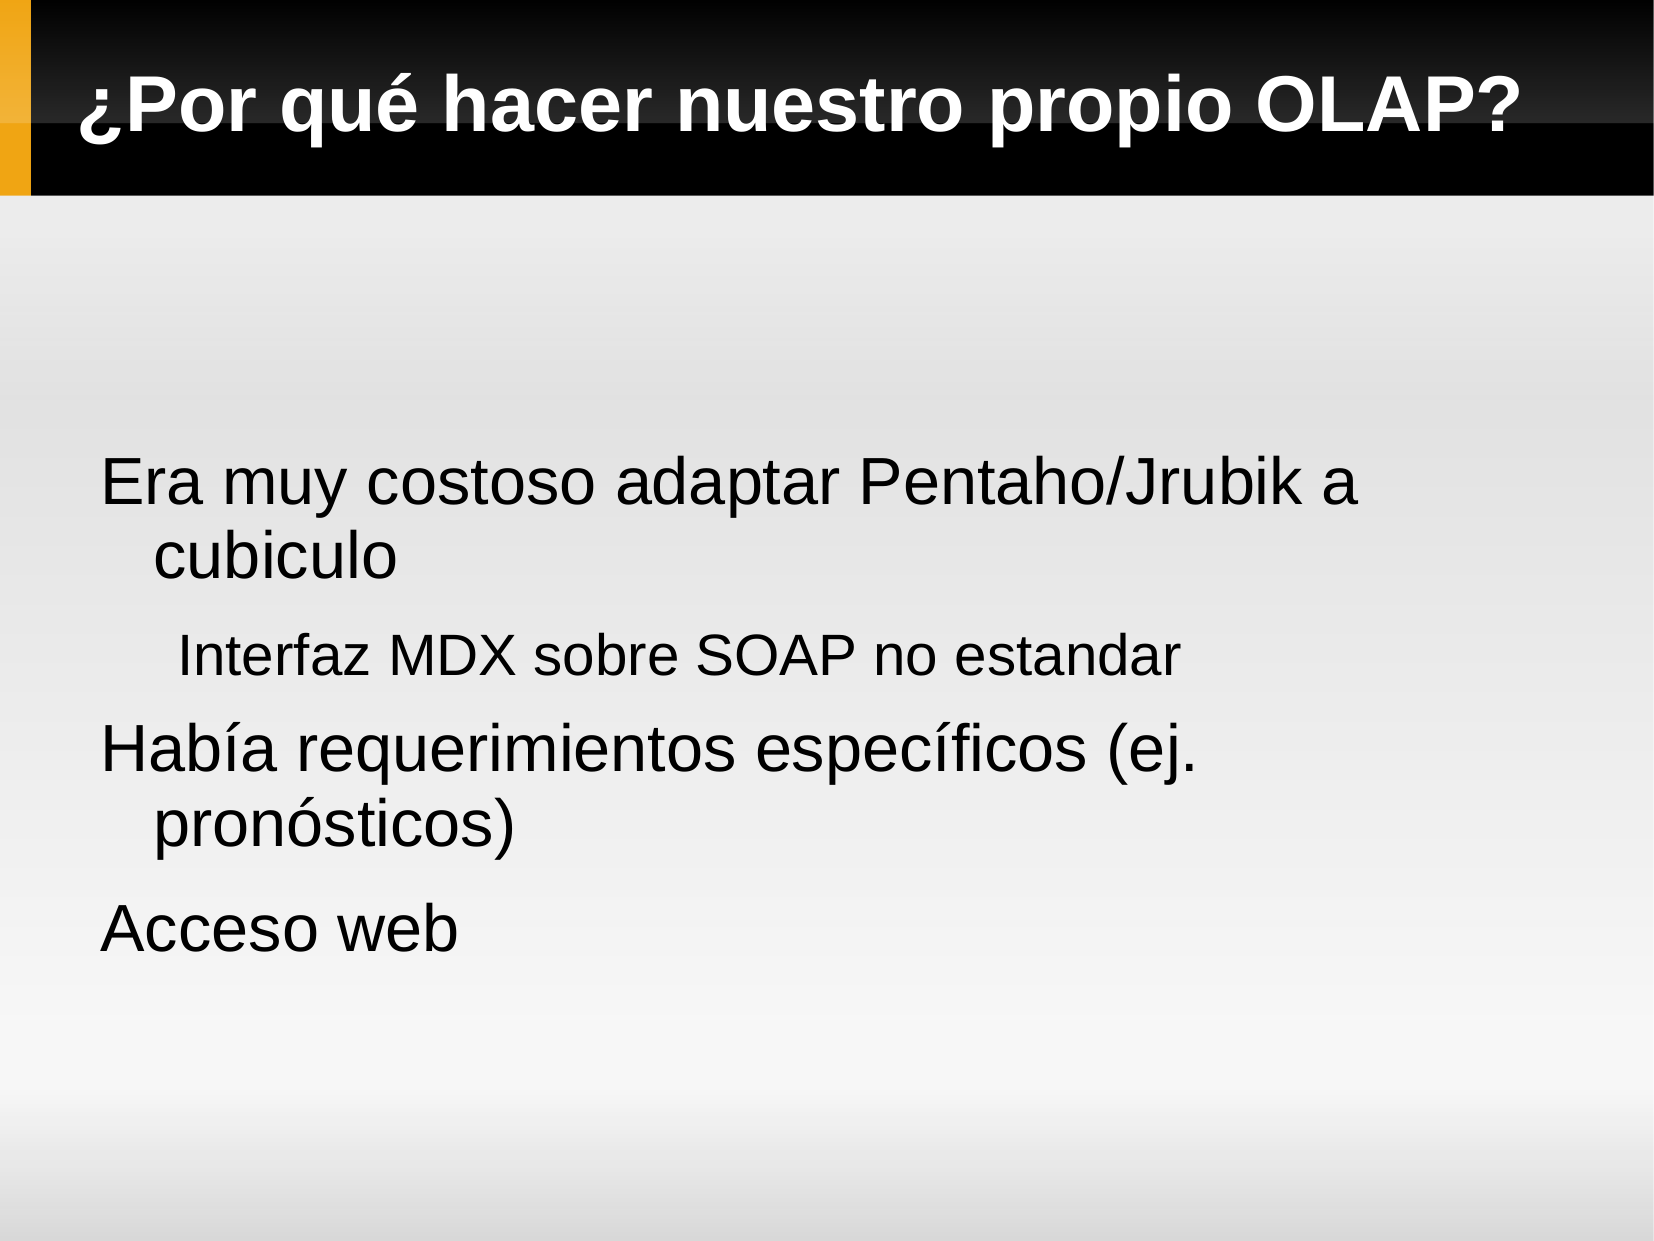

# ¿Por qué hacer nuestro propio OLAP?
Era muy costoso adaptar Pentaho/Jrubik a cubiculo
Interfaz MDX sobre SOAP no estandar
Había requerimientos específicos (ej. pronósticos)
Acceso web